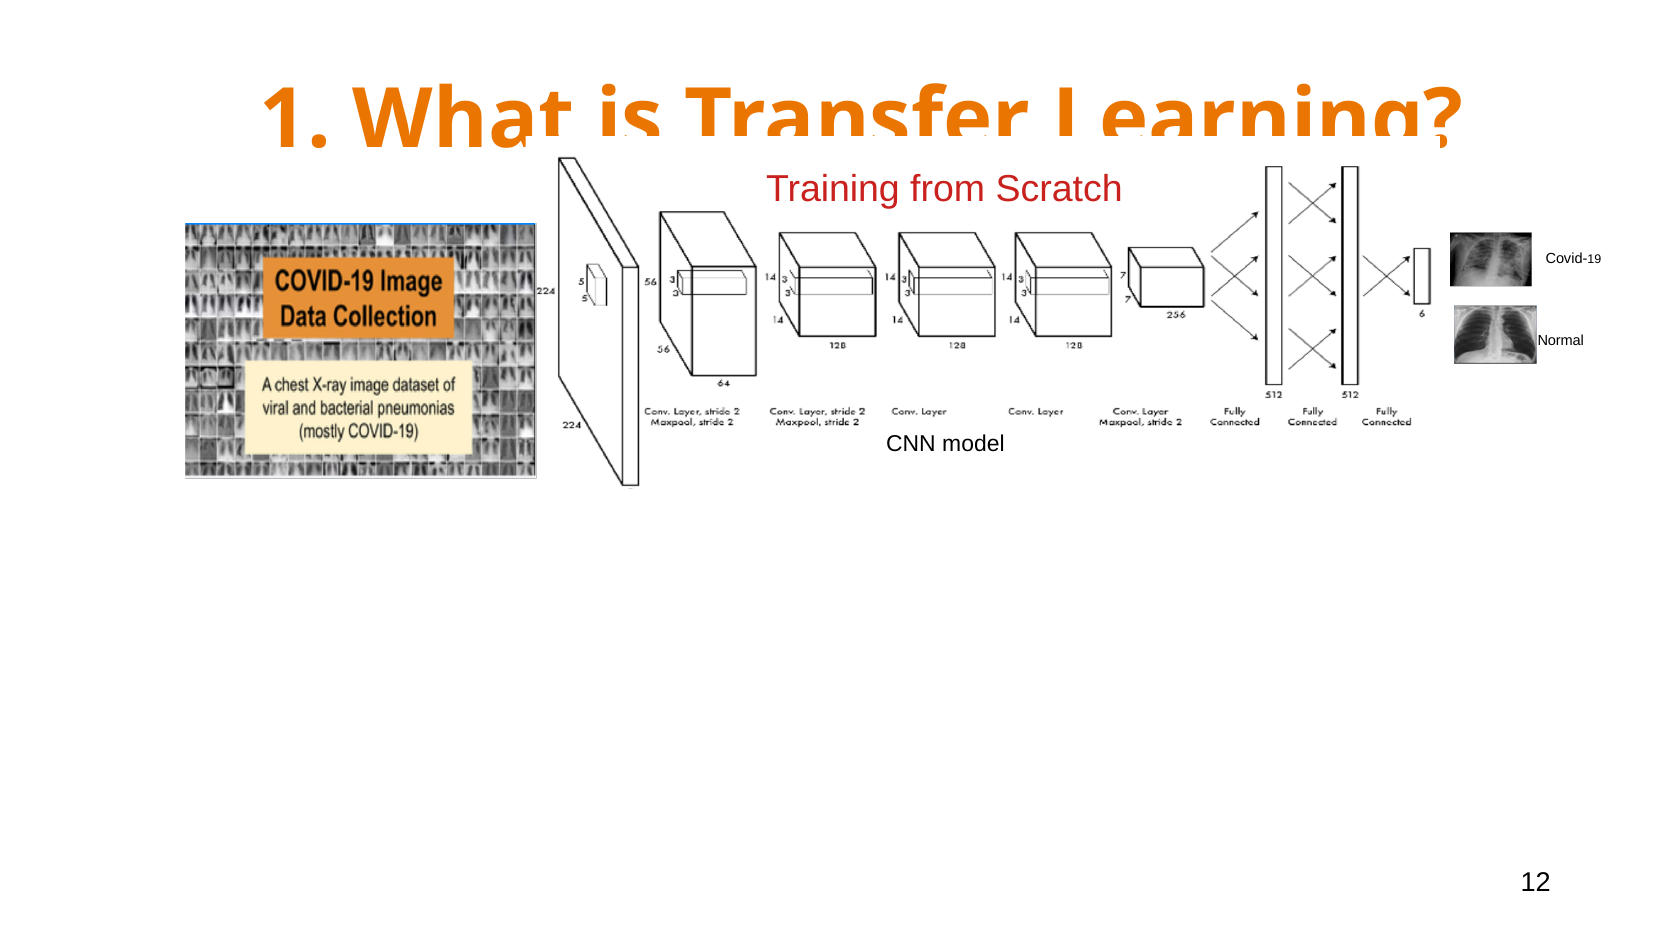

# 1. What is Transfer Learning?
Training from Scratch
Covid-19
Normal
CNN model